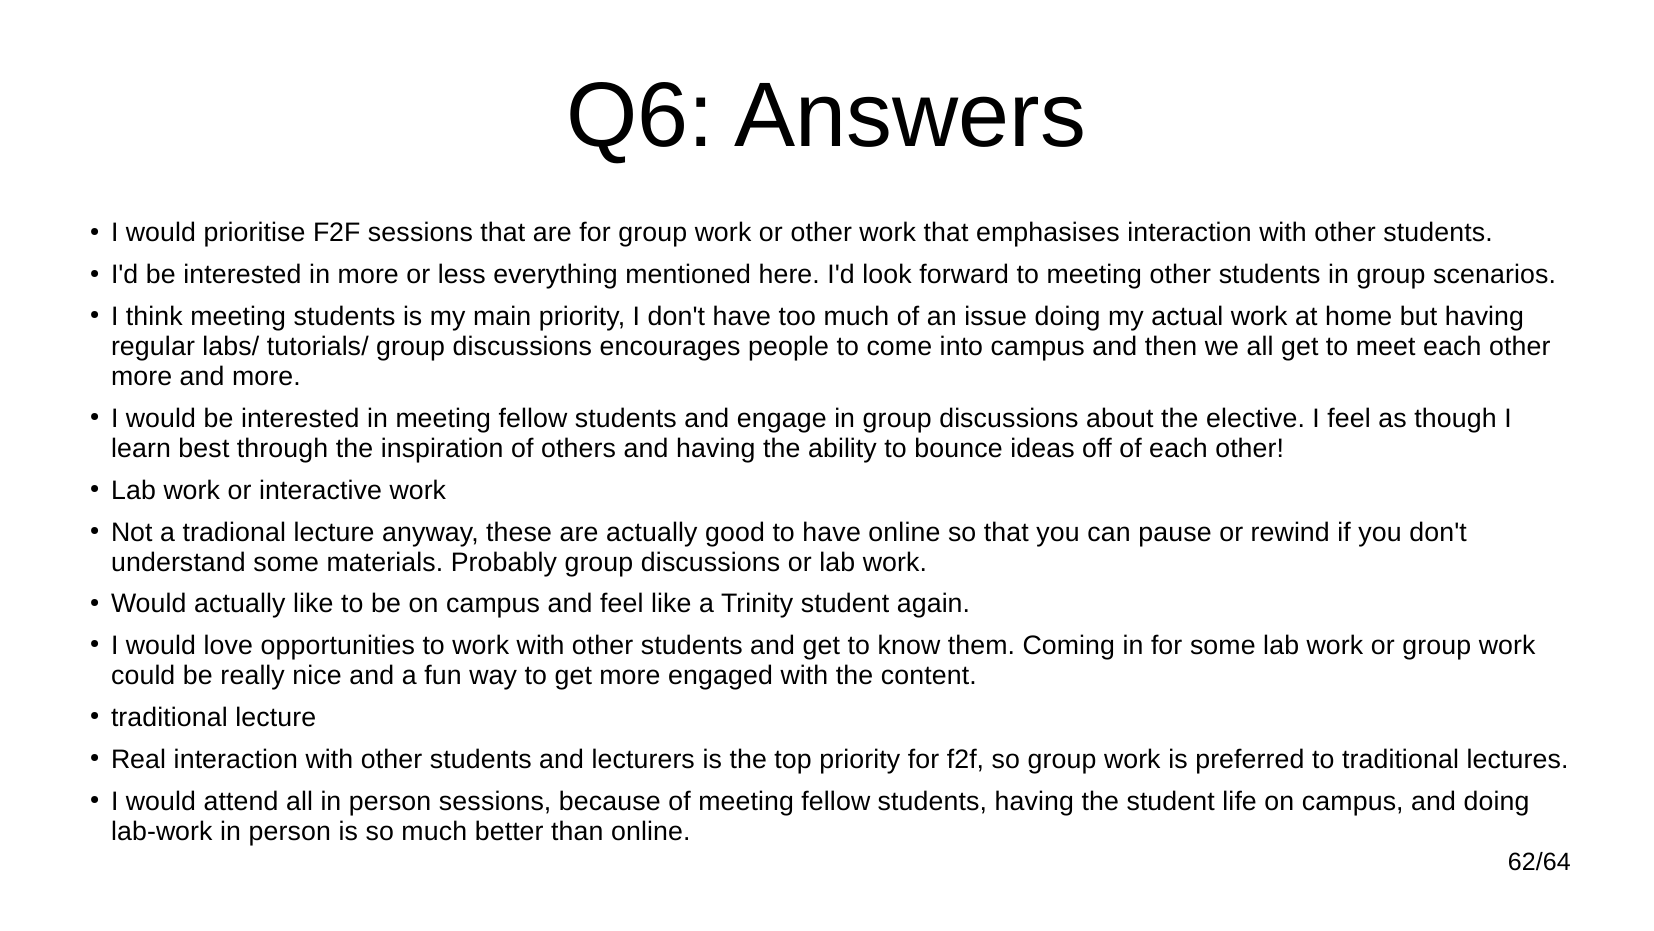

# Q6: Answers
I would prioritise F2F sessions that are for group work or other work that emphasises interaction with other students.
I'd be interested in more or less everything mentioned here. I'd look forward to meeting other students in group scenarios.
I think meeting students is my main priority, I don't have too much of an issue doing my actual work at home but having regular labs/ tutorials/ group discussions encourages people to come into campus and then we all get to meet each other more and more.
I would be interested in meeting fellow students and engage in group discussions about the elective. I feel as though I learn best through the inspiration of others and having the ability to bounce ideas off of each other!
Lab work or interactive work
Not a tradional lecture anyway, these are actually good to have online so that you can pause or rewind if you don't understand some materials. Probably group discussions or lab work.
Would actually like to be on campus and feel like a Trinity student again.
I would love opportunities to work with other students and get to know them. Coming in for some lab work or group work could be really nice and a fun way to get more engaged with the content.
traditional lecture
Real interaction with other students and lecturers is the top priority for f2f, so group work is preferred to traditional lectures.
I would attend all in person sessions, because of meeting fellow students, having the student life on campus, and doing lab-work in person is so much better than online.
62